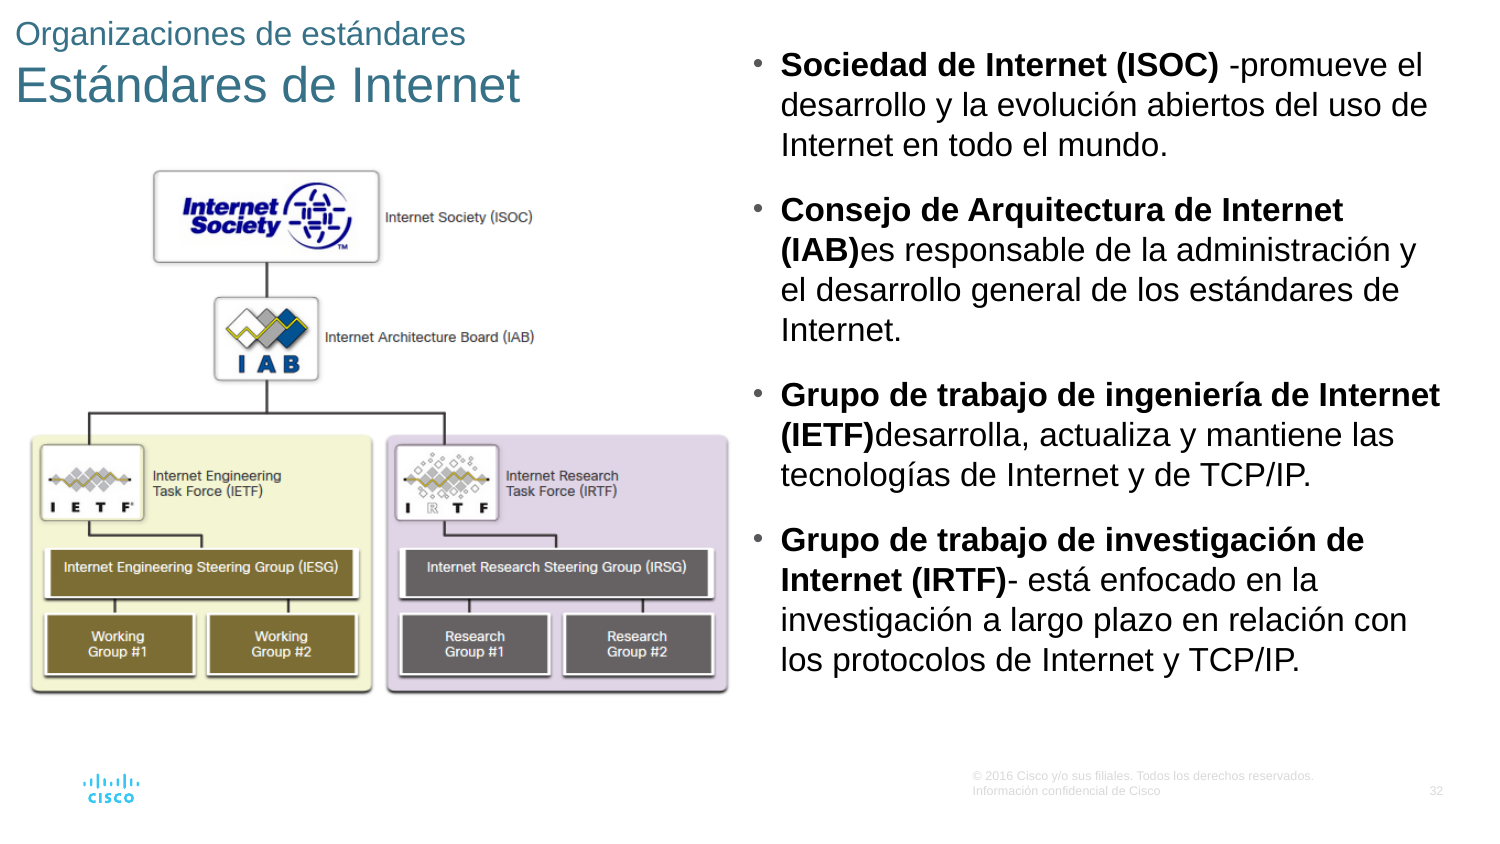

# Organizaciones de estándares Estándares de Internet
Sociedad de Internet (ISOC) -promueve el desarrollo y la evolución abiertos del uso de Internet en todo el mundo.
Consejo de Arquitectura de Internet (IAB)es responsable de la administración y el desarrollo general de los estándares de Internet.
Grupo de trabajo de ingeniería de Internet (IETF)desarrolla, actualiza y mantiene las tecnologías de Internet y de TCP/IP.
Grupo de trabajo de investigación de Internet (IRTF)- está enfocado en la investigación a largo plazo en relación con los protocolos de Internet y TCP/IP.